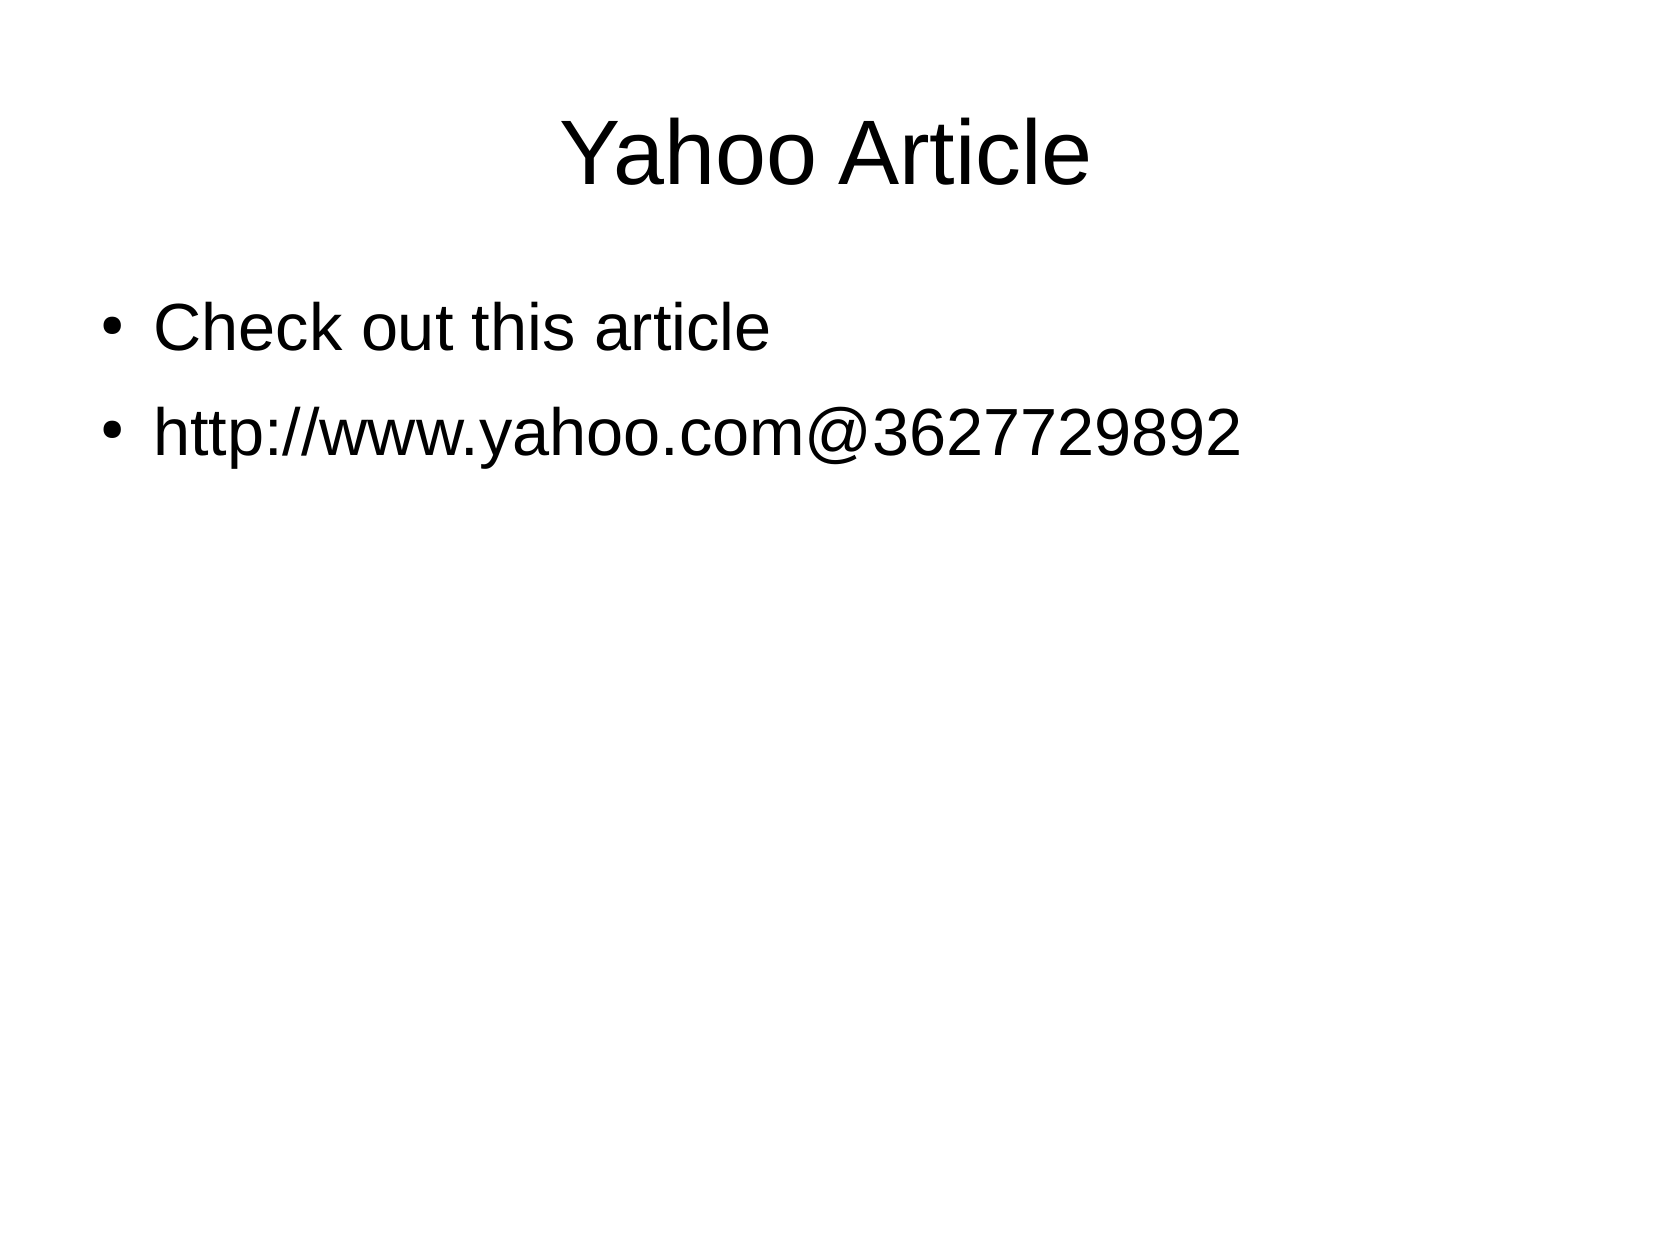

# Yahoo Article
Check out this article
http://www.yahoo.com@3627729892